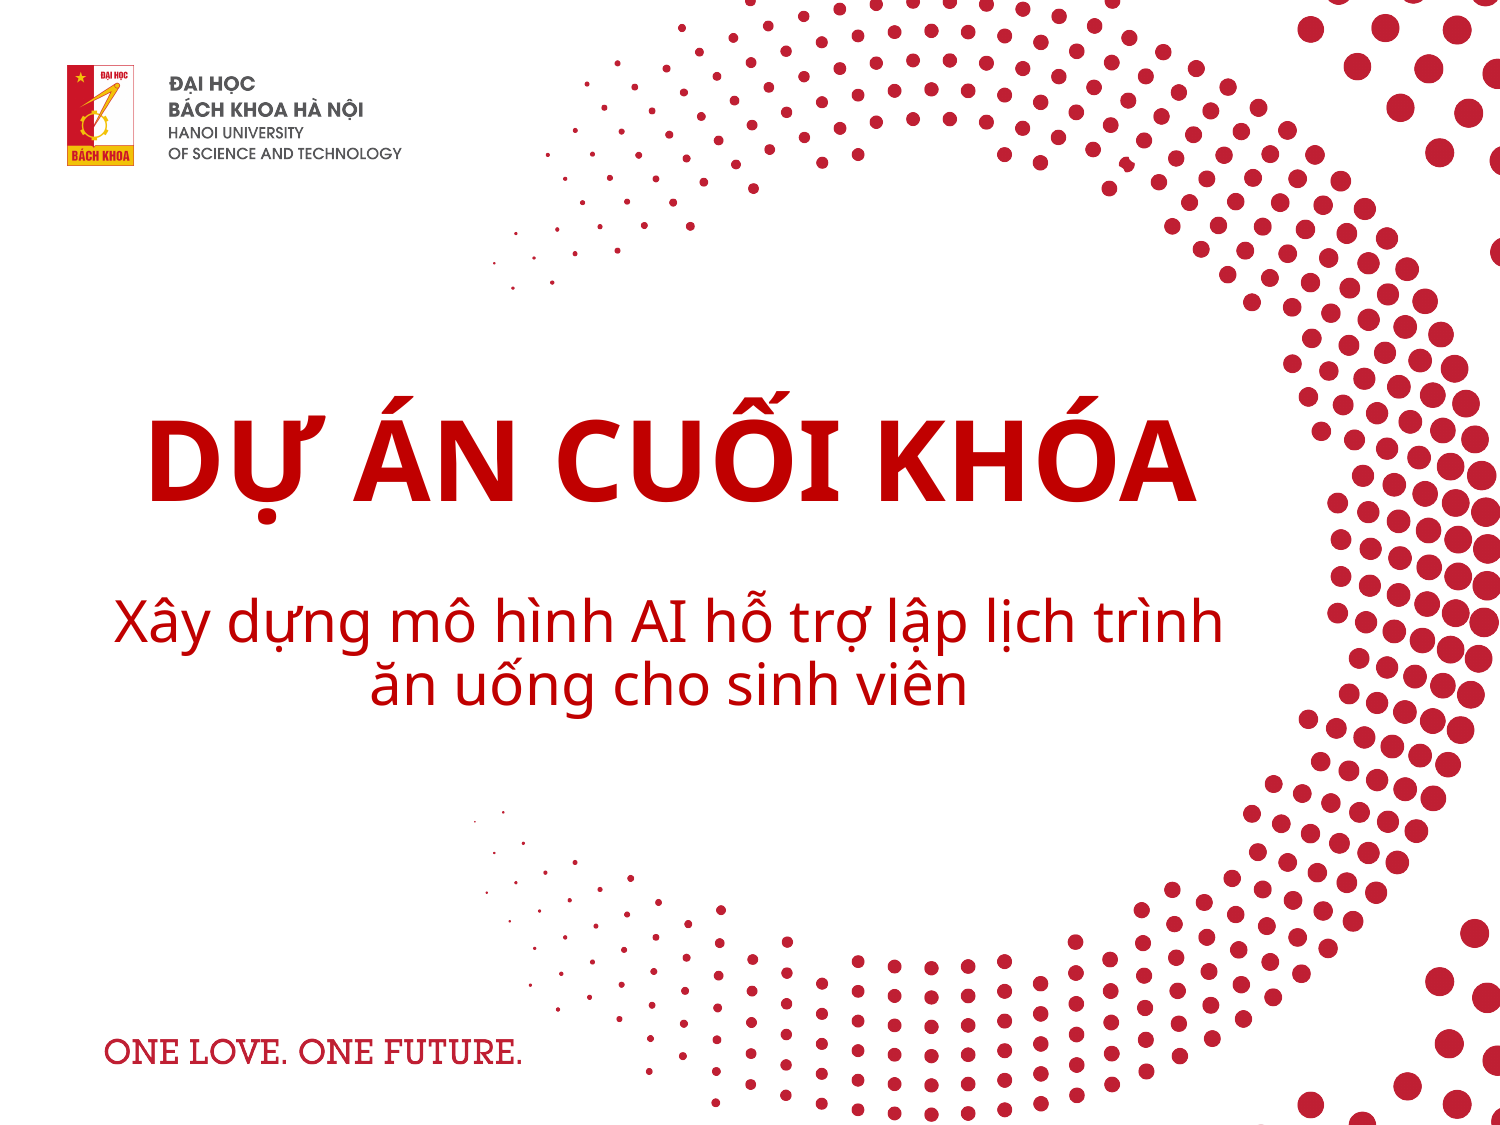

DỰ ÁN CUỐI KHÓA
Xây dựng mô hình AI hỗ trợ lập lịch trình ăn uống cho sinh viên